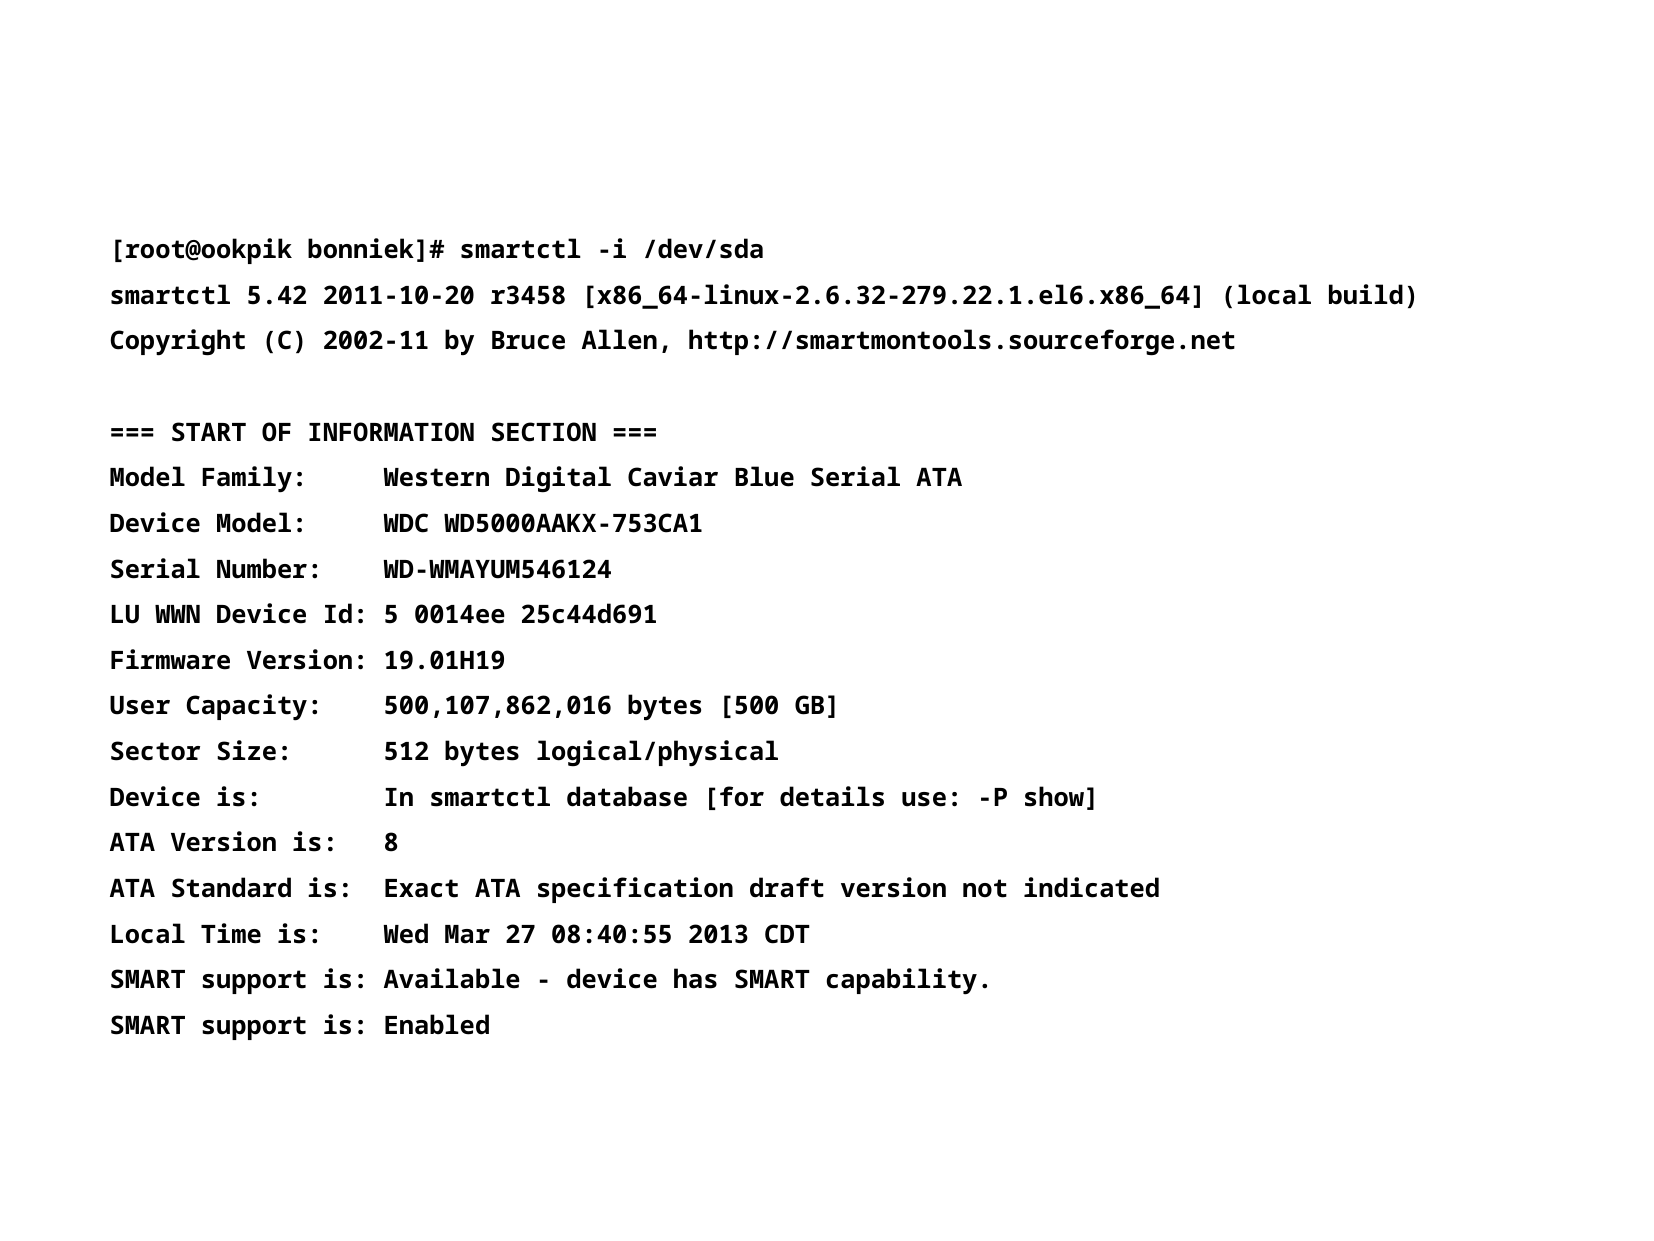

# [root@ookpik bonniek]# smartctl -i /dev/sda
smartctl 5.42 2011-10-20 r3458 [x86_64-linux-2.6.32-279.22.1.el6.x86_64] (local build)
Copyright (C) 2002-11 by Bruce Allen, http://smartmontools.sourceforge.net
=== START OF INFORMATION SECTION ===
Model Family: Western Digital Caviar Blue Serial ATA
Device Model: WDC WD5000AAKX-753CA1
Serial Number: WD-WMAYUM546124
LU WWN Device Id: 5 0014ee 25c44d691
Firmware Version: 19.01H19
User Capacity: 500,107,862,016 bytes [500 GB]
Sector Size: 512 bytes logical/physical
Device is: In smartctl database [for details use: -P show]
ATA Version is: 8
ATA Standard is: Exact ATA specification draft version not indicated
Local Time is: Wed Mar 27 08:40:55 2013 CDT
SMART support is: Available - device has SMART capability.
SMART support is: Enabled